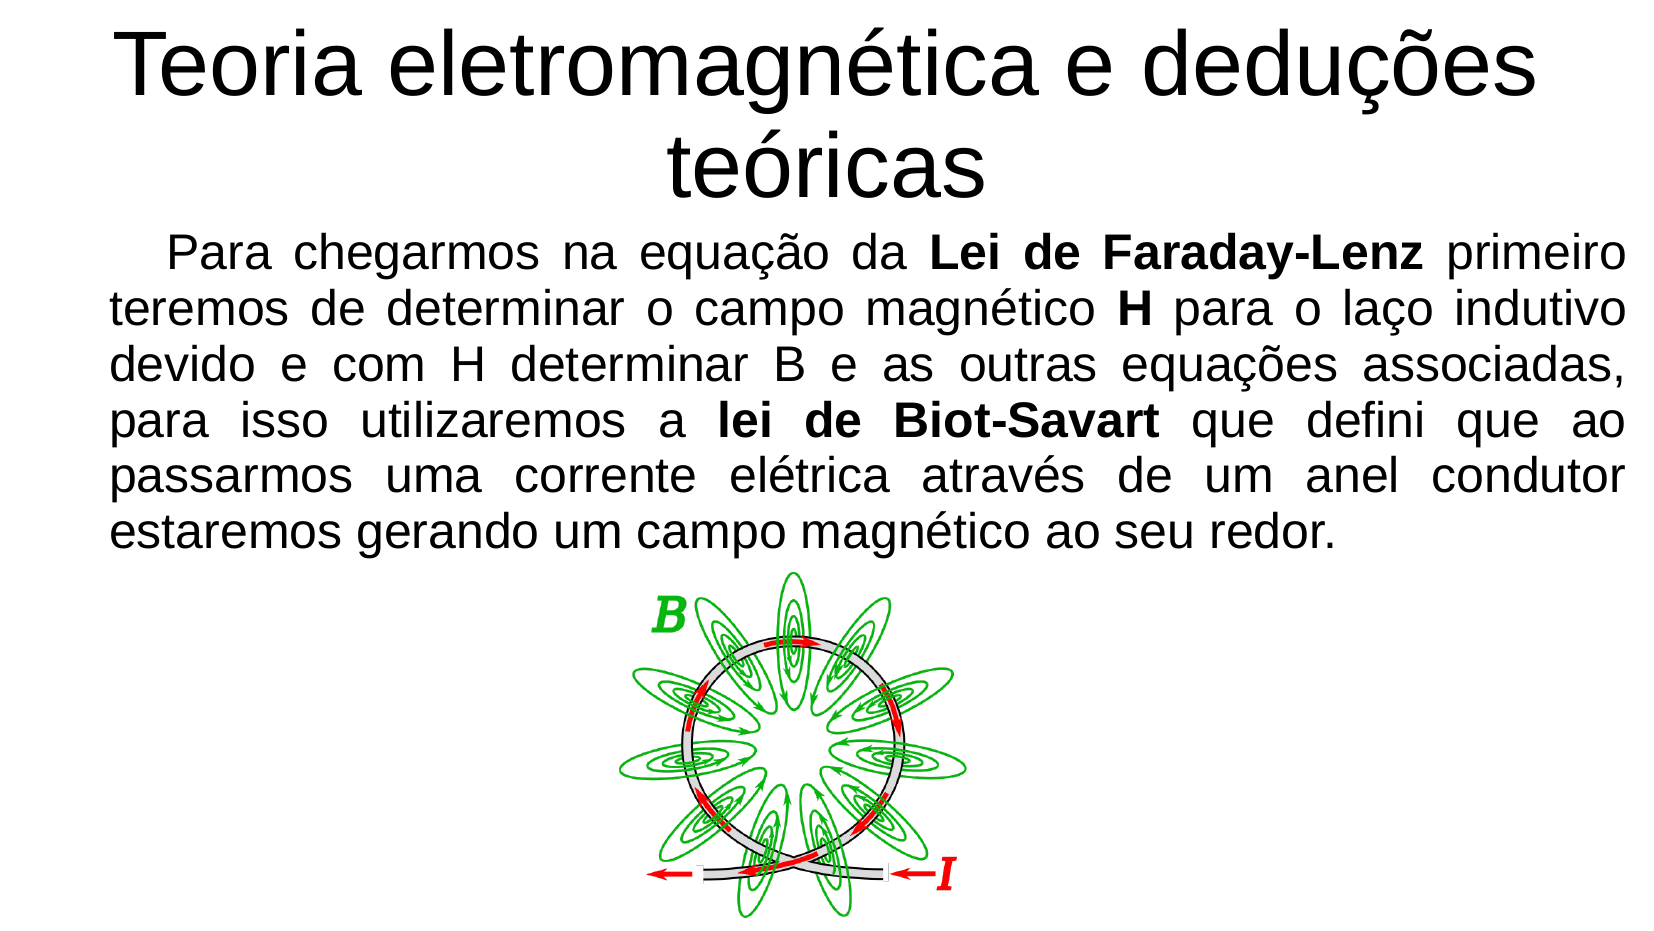

# Teoria eletromagnética e deduções teóricas
Para chegarmos na equação da Lei de Faraday-Lenz primeiro teremos de determinar o campo magnético H para o laço indutivo devido e com H determinar B e as outras equações associadas, para isso utilizaremos a lei de Biot-Savart que defini que ao passarmos uma corrente elétrica através de um anel condutor estaremos gerando um campo magnético ao seu redor.